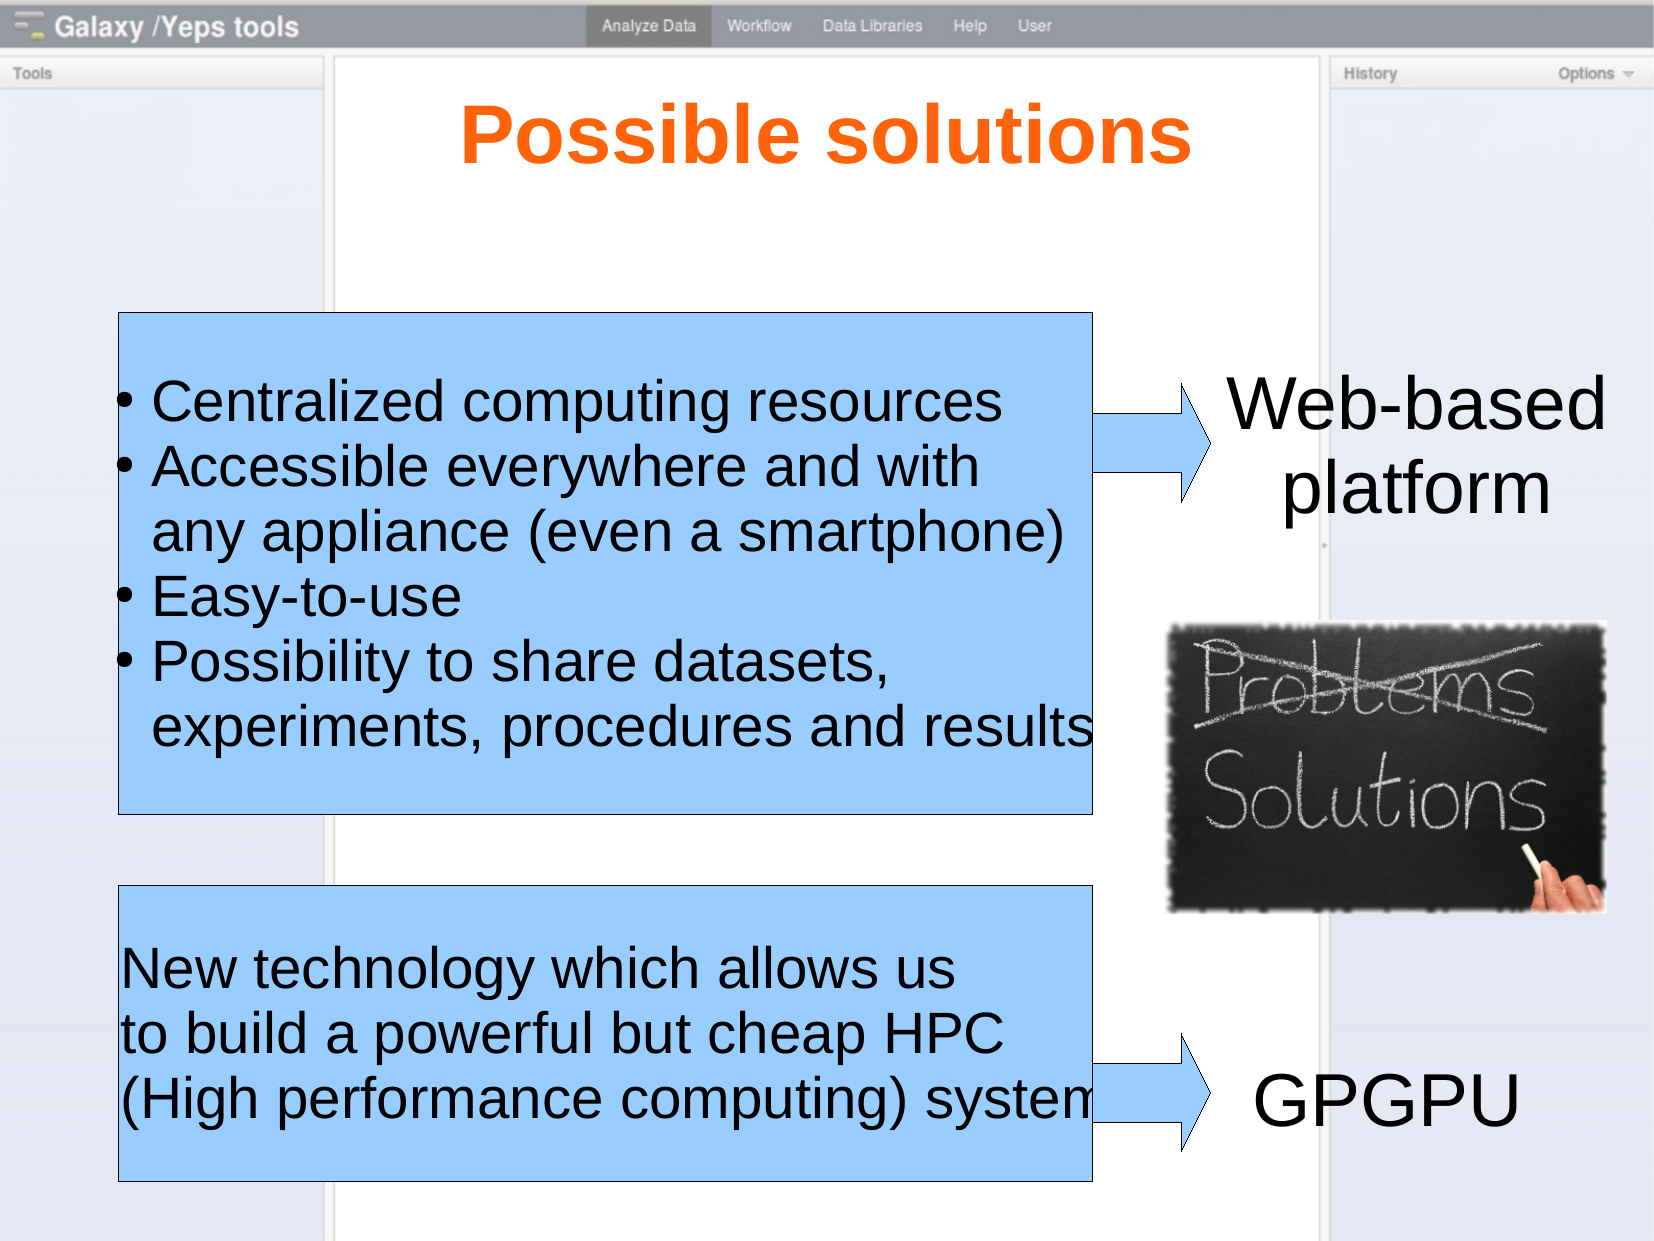

# Possible solutions
 Centralized computing resources
 Accessible everywhere and with
 any appliance (even a smartphone)
 Easy-to-use
 Possibility to share datasets,
 experiments, procedures and results
Web-based platform
New technology which allows us
to build a powerful but cheap HPC
(High performance computing) system
GPGPU